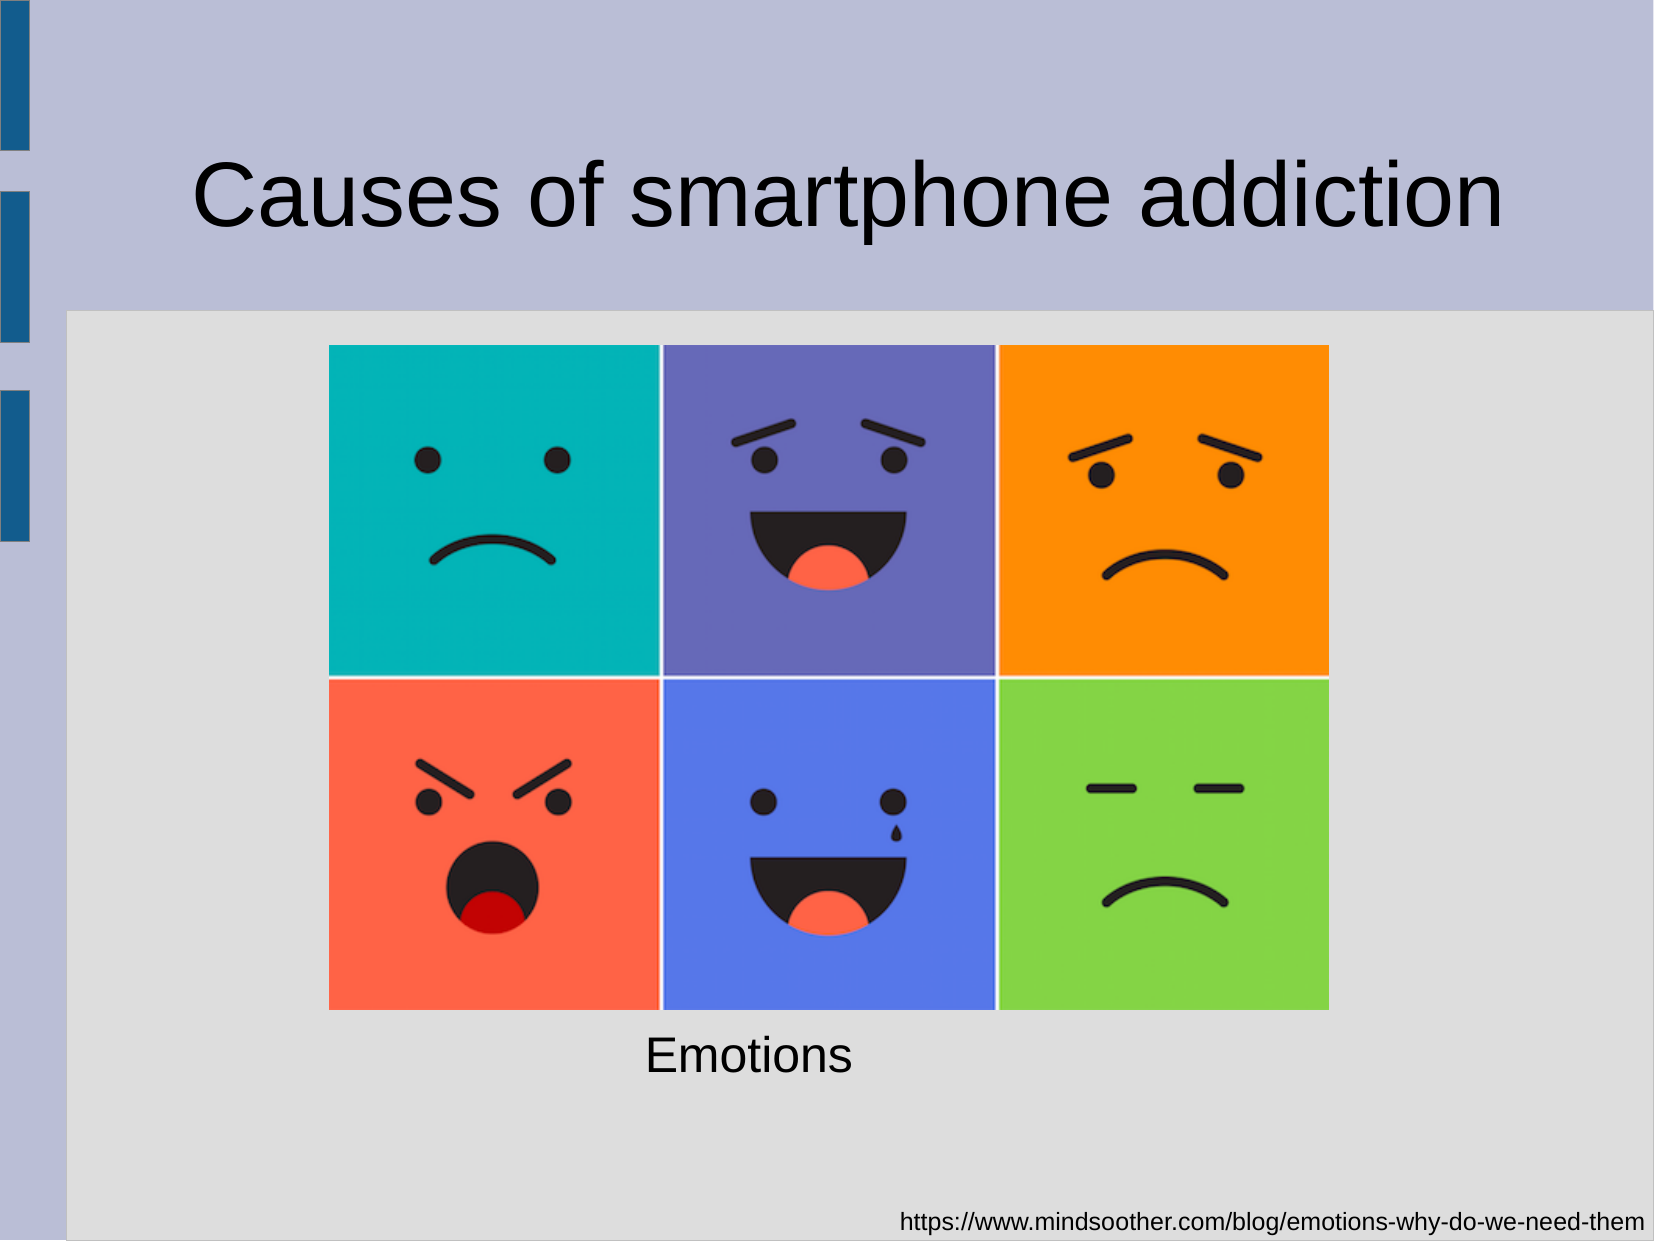

# Causes of smartphone addiction
Emotions
https://www.mindsoother.com/blog/emotions-why-do-we-need-them